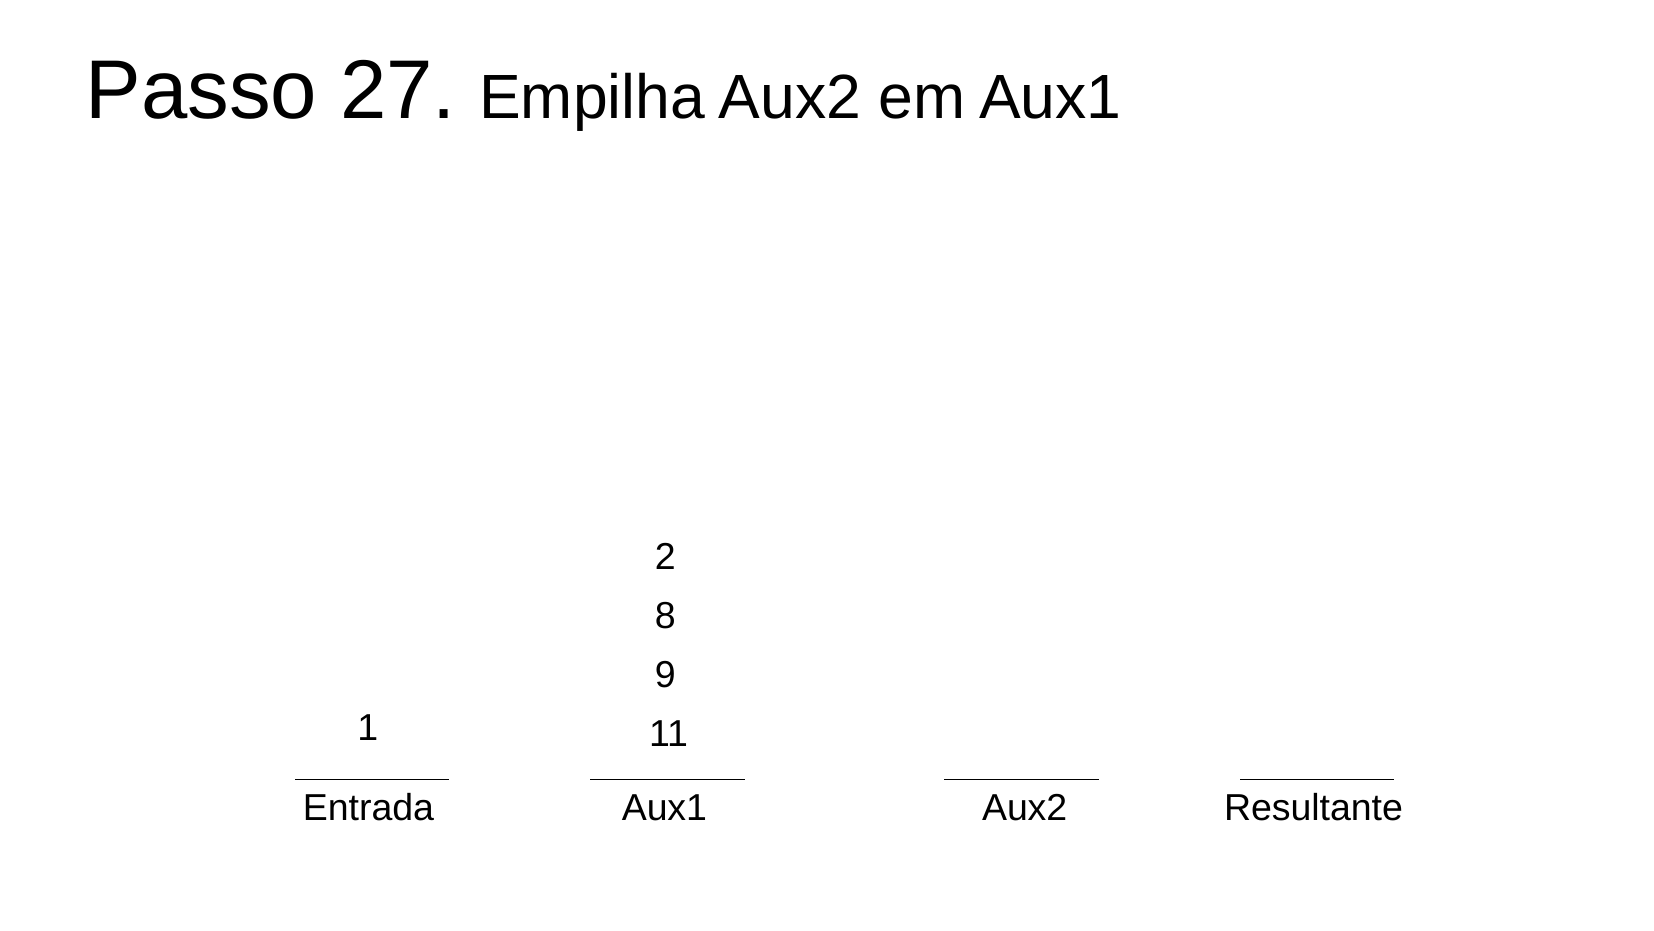

Passo 27. Empilha Aux2 em Aux1
2
8
9
1
11
Entrada
Aux1
Aux2
Resultante